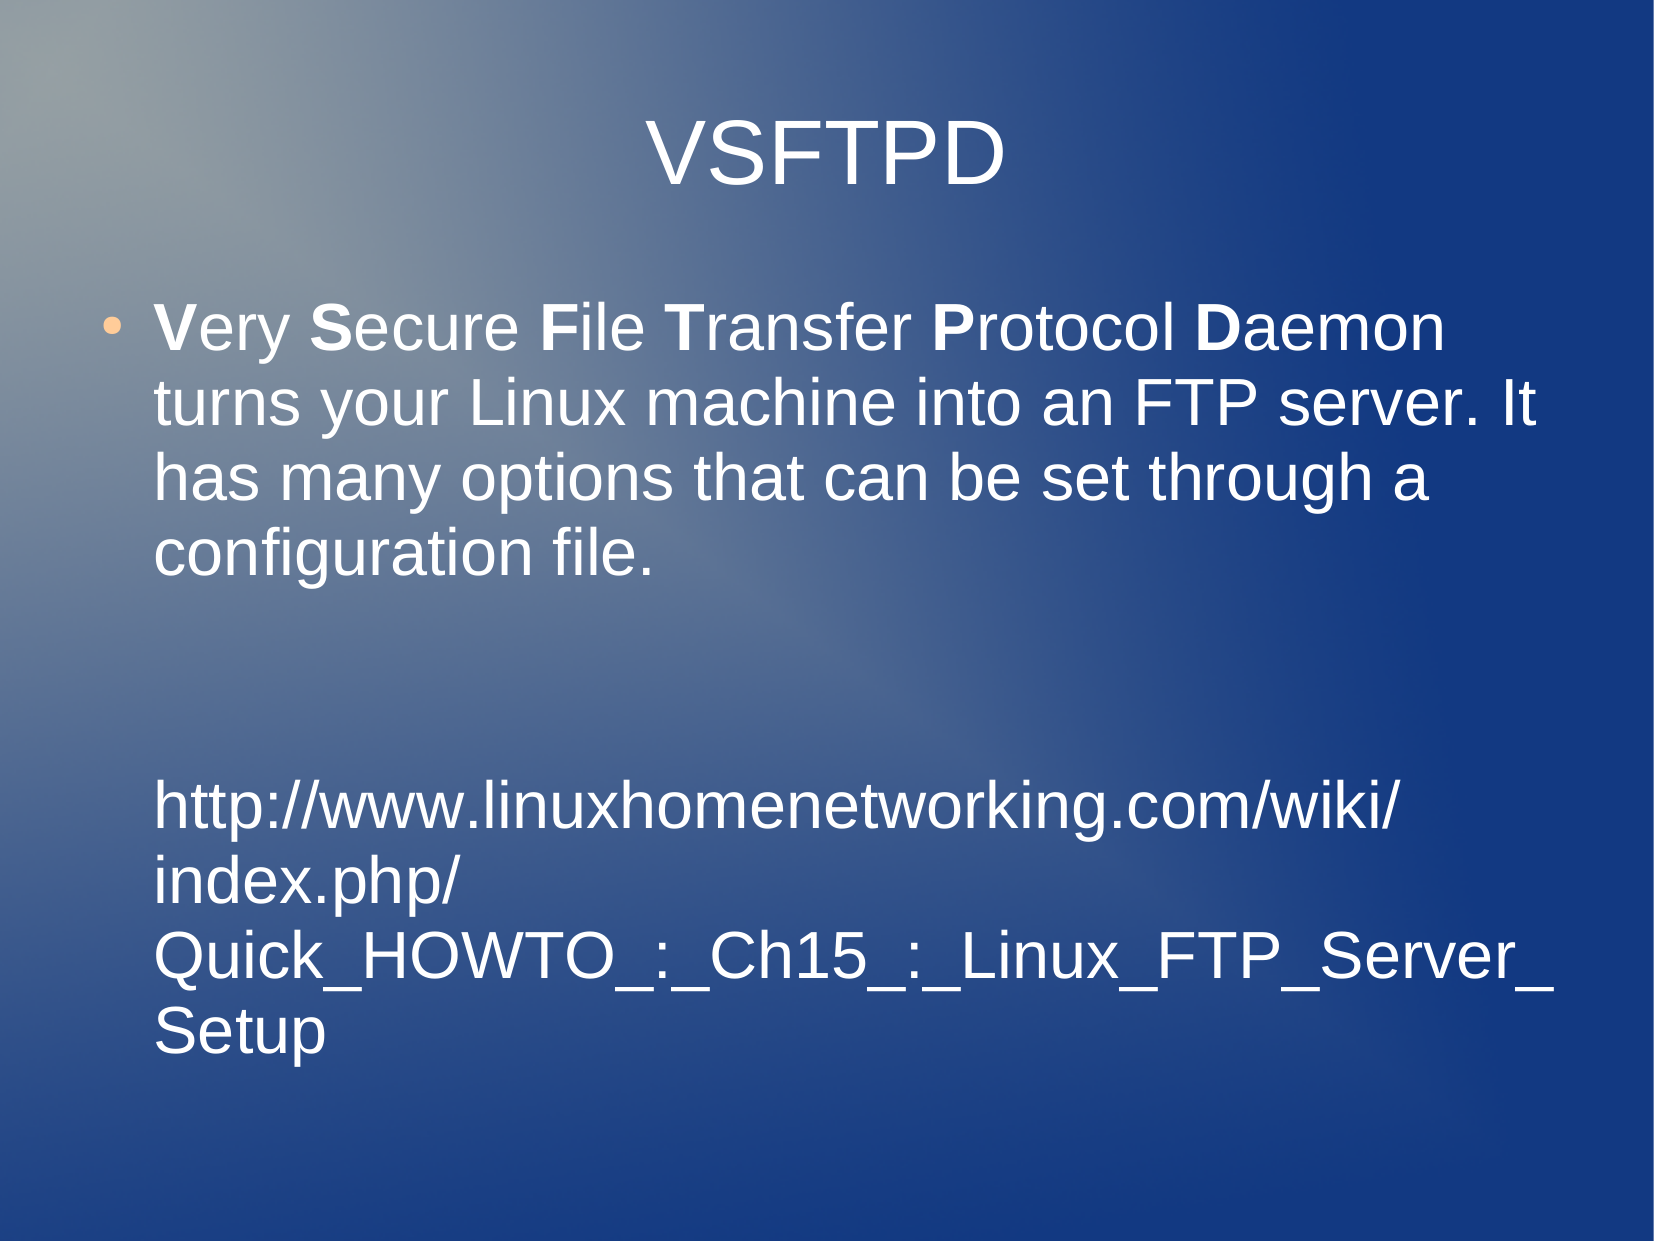

# VSFTPD
Very Secure File Transfer Protocol Daemon turns your Linux machine into an FTP server. It has many options that can be set through a configuration file.
http://www.linuxhomenetworking.com/wiki/index.php/Quick_HOWTO_:_Ch15_:_Linux_FTP_Server_Setup